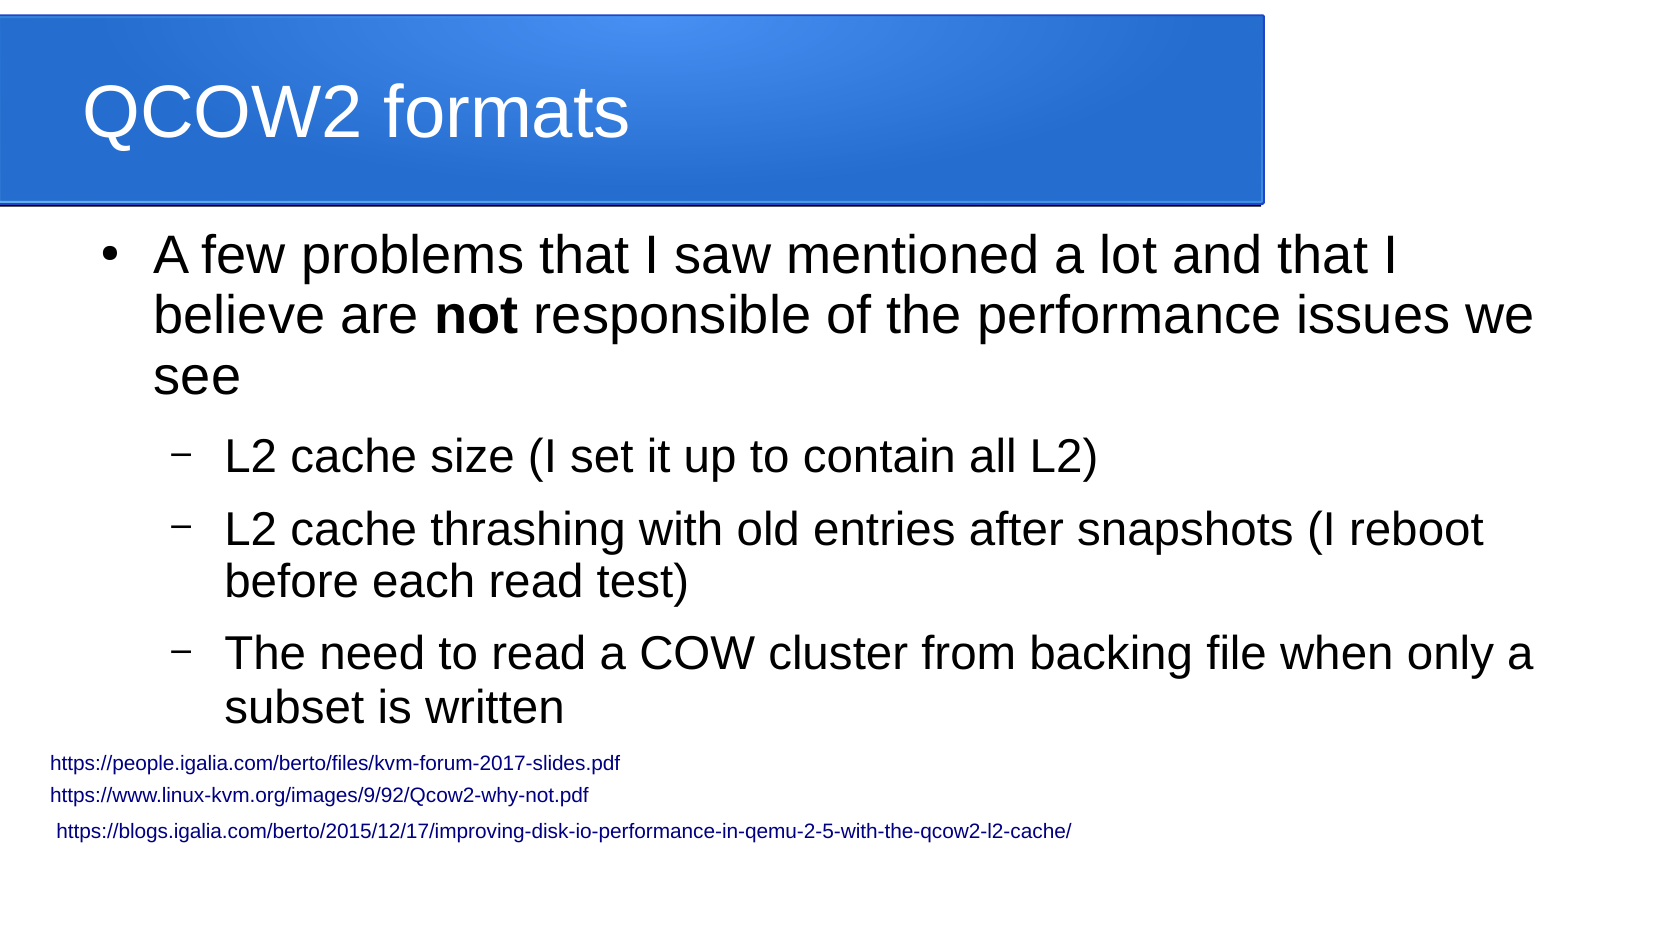

# QCOW2 formats
A few problems that I saw mentioned a lot and that I believe are not responsible of the performance issues we see
L2 cache size (I set it up to contain all L2)
L2 cache thrashing with old entries after snapshots (I reboot before each read test)
The need to read a COW cluster from backing file when only a subset is written
https://people.igalia.com/berto/files/kvm-forum-2017-slides.pdf
https://www.linux-kvm.org/images/9/92/Qcow2-why-not.pdf
https://blogs.igalia.com/berto/2015/12/17/improving-disk-io-performance-in-qemu-2-5-with-the-qcow2-l2-cache/